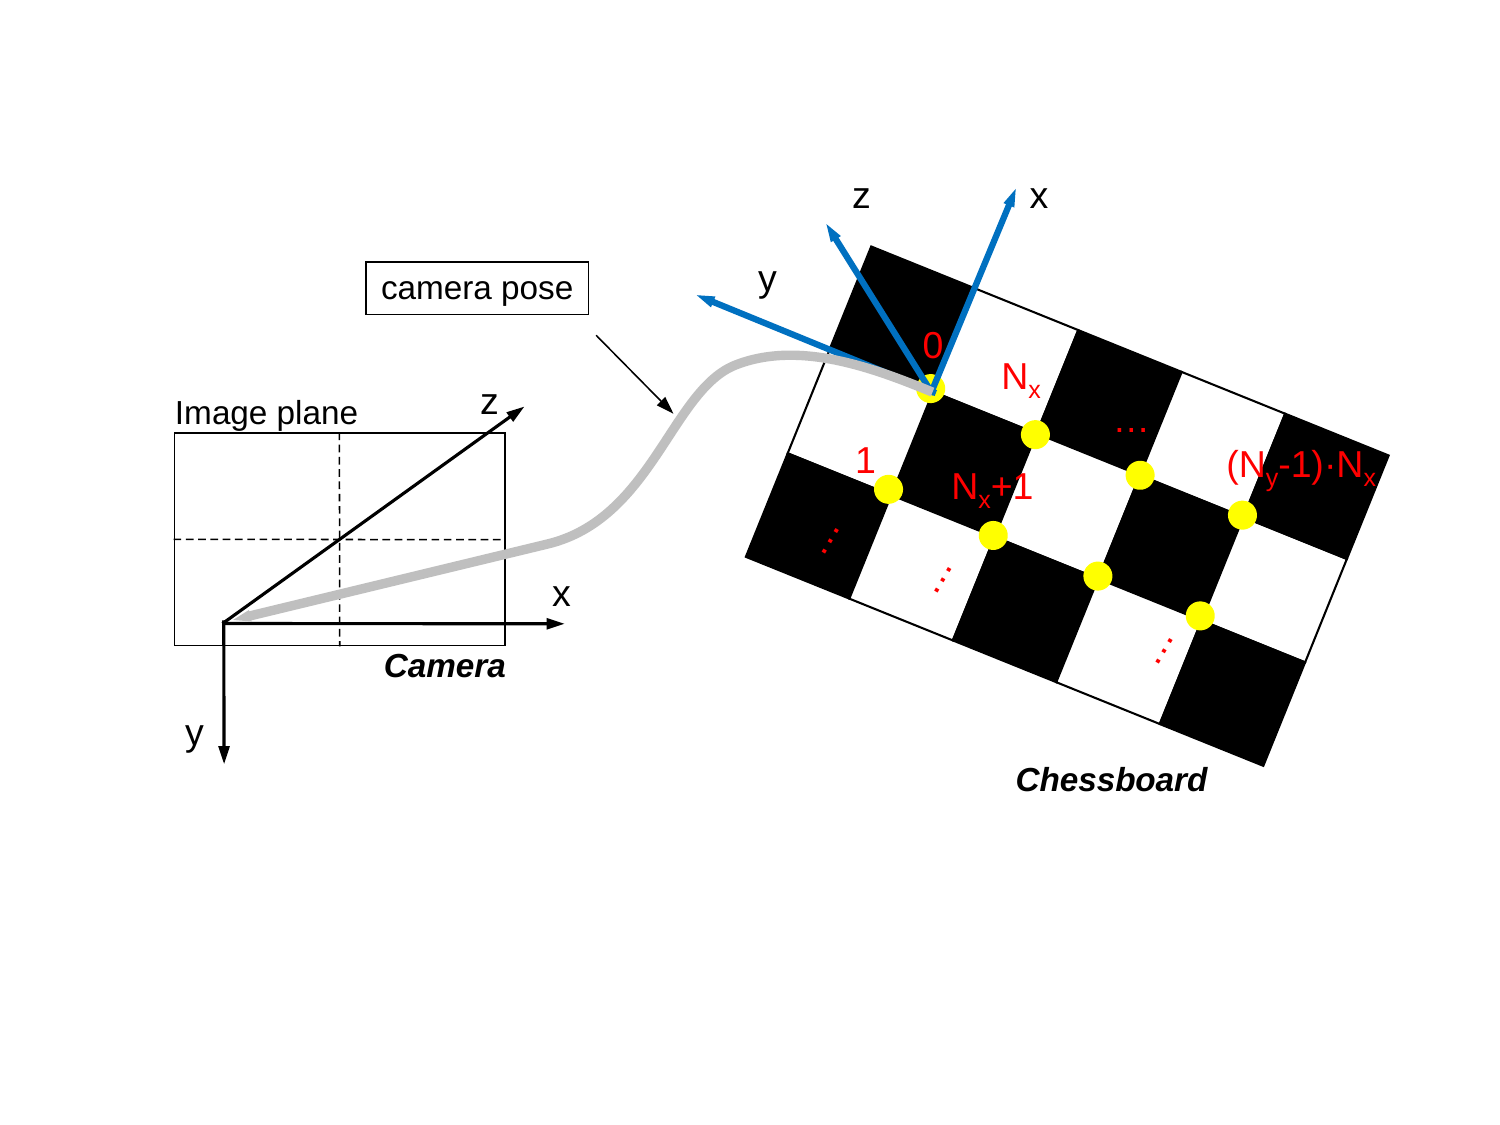

z
x
y
camera pose
0
Nx
z
Image plane
…
1
(Ny-1)·Nx
Nx+1
…
…
x
…
Camera
y
Chessboard